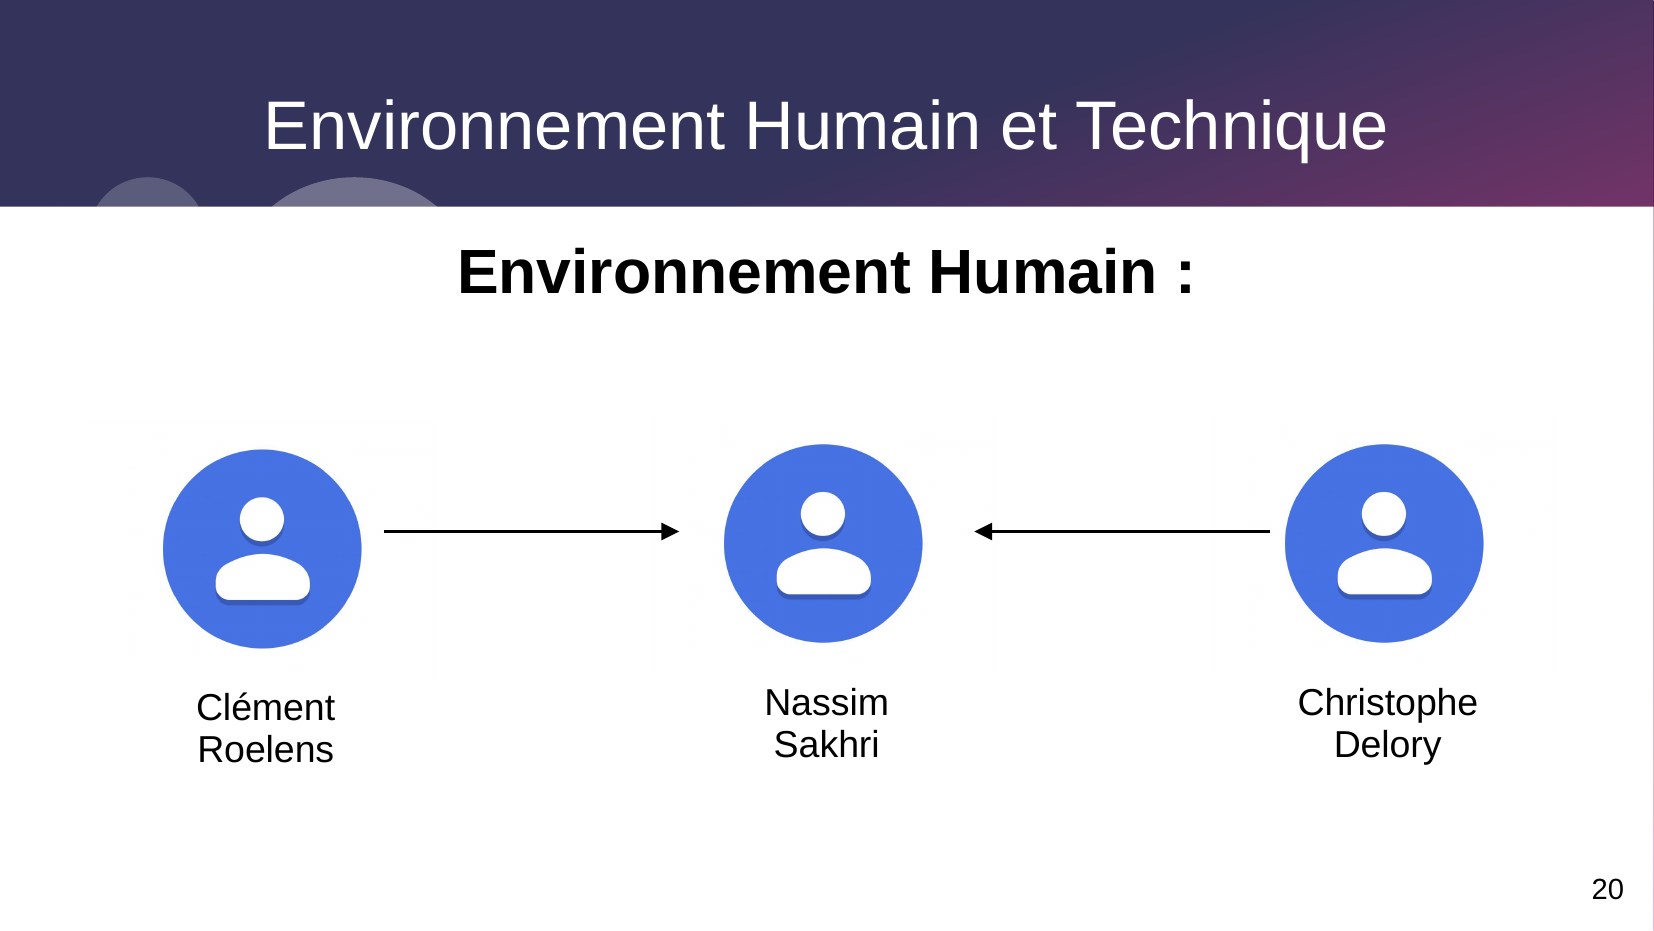

# Environnement Humain et Technique
Environnement Humain :
Nassim Sakhri
Christophe Delory
Clément Roelens